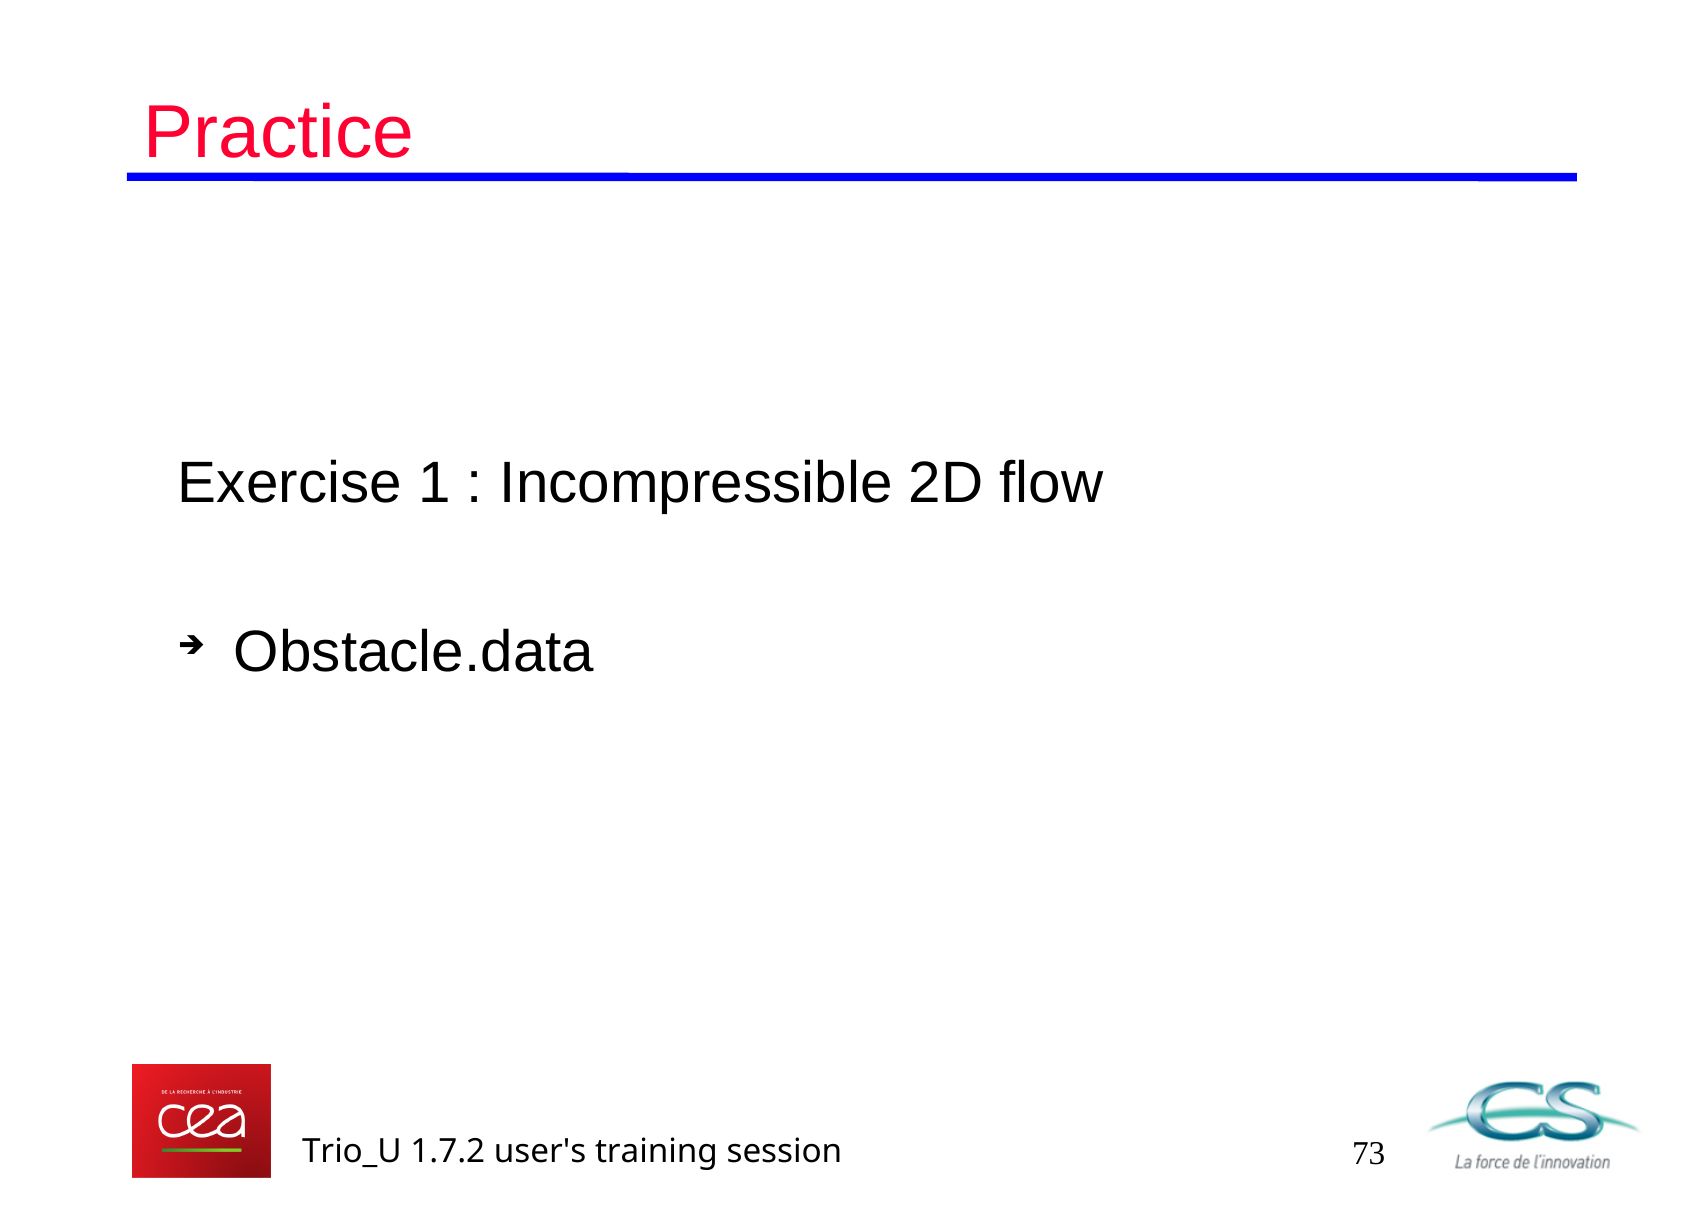

# Practice
Exercise 1 : Incompressible 2D flow
 Obstacle.data
Trio_U 1.7.2 user's training session
73